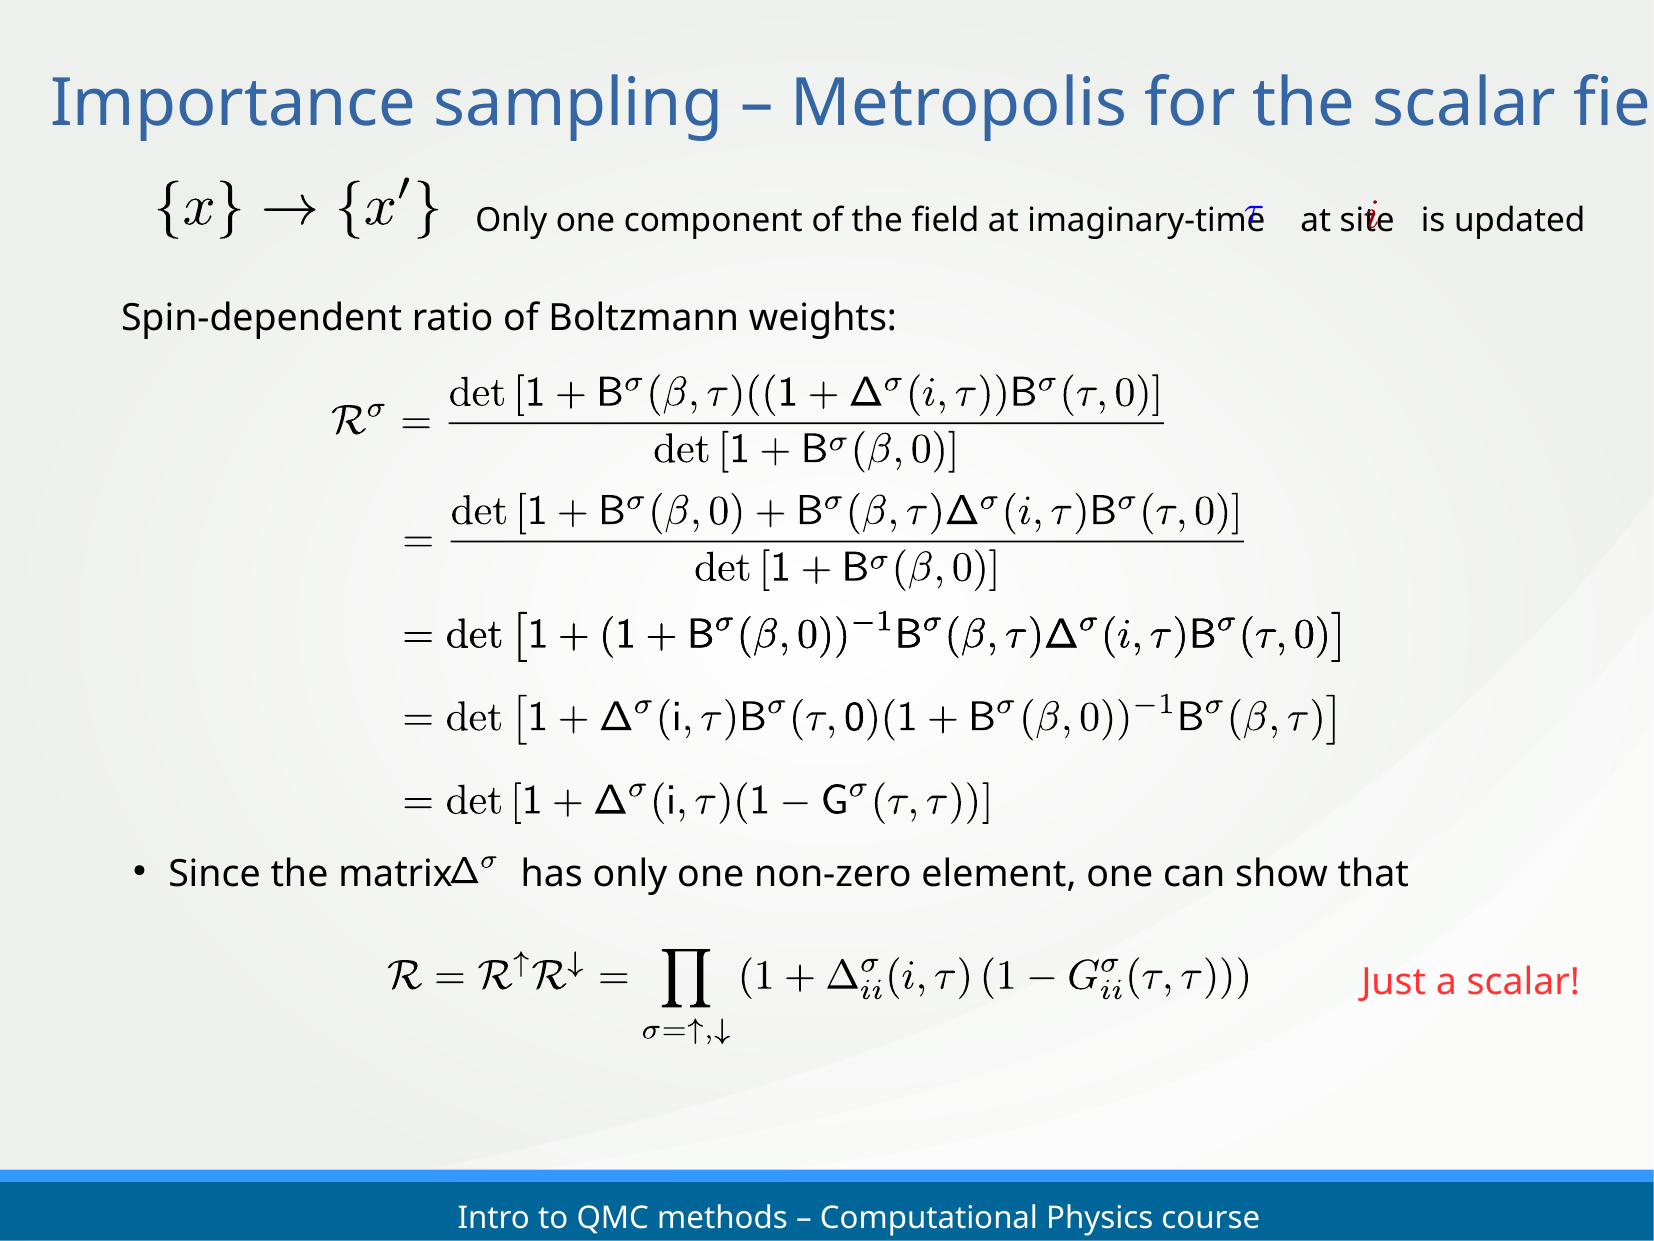

Importance sampling – Metropolis for the scalar field
Only one component of the field at imaginary-time at site is updated
Spin-dependent ratio of Boltzmann weights:
Since the matrix has only one non-zero element, one can show that
Just a scalar!